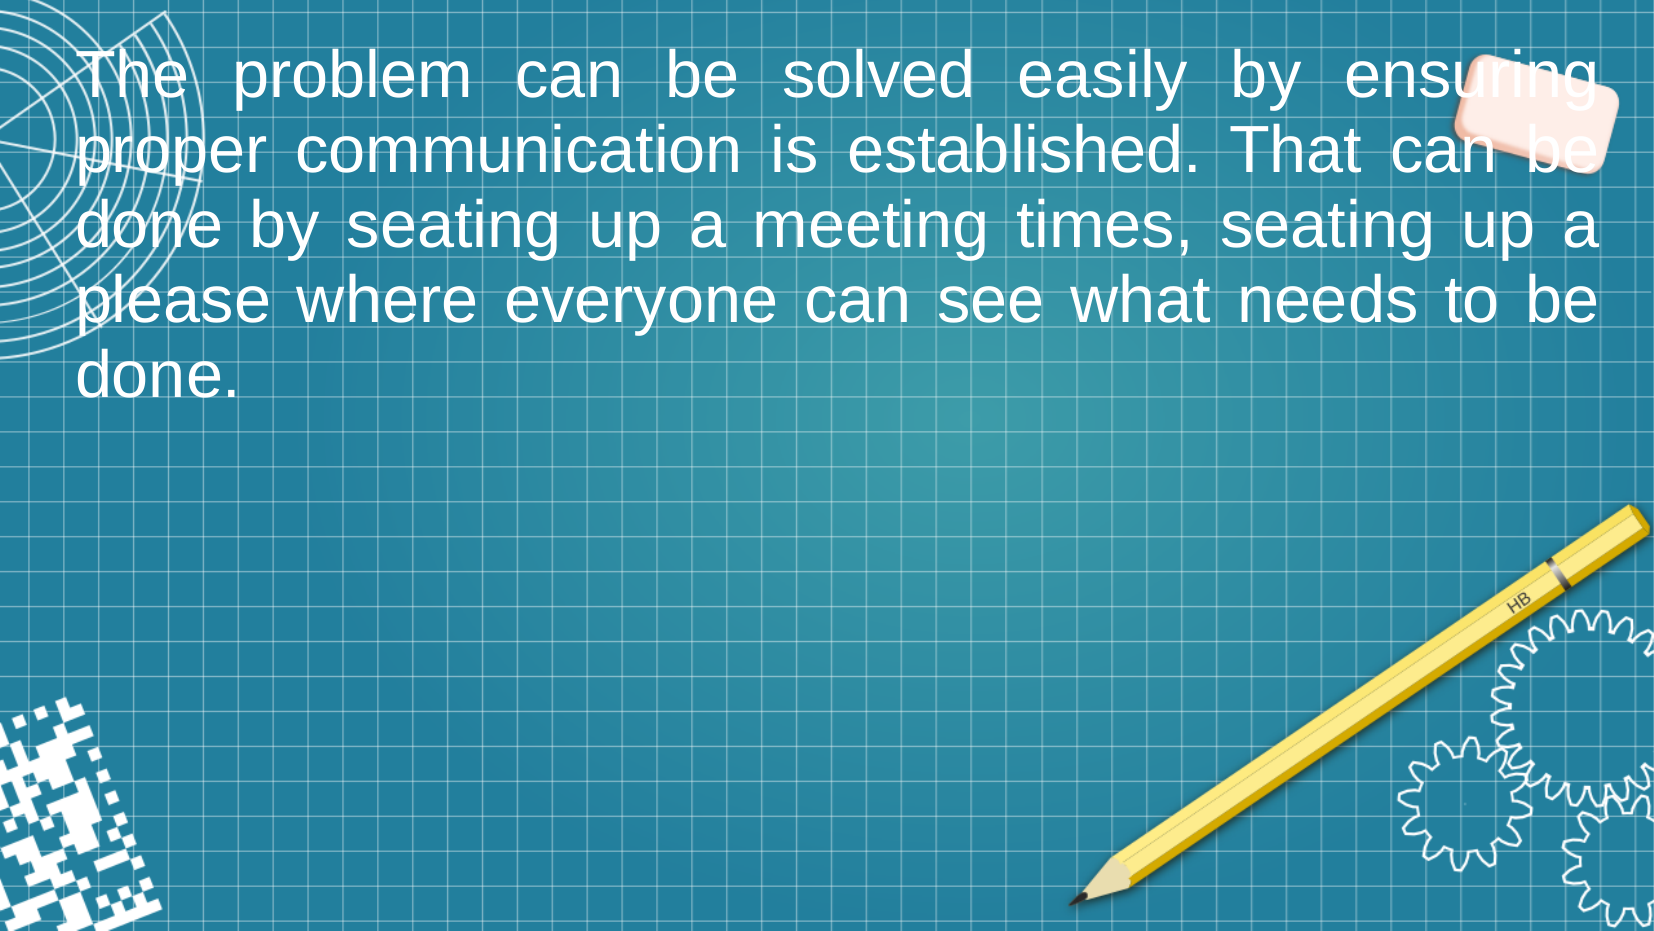

# The problem can be solved easily by ensuring proper communication is established. That can be done by seating up a meeting times, seating up a please where everyone can see what needs to be done.